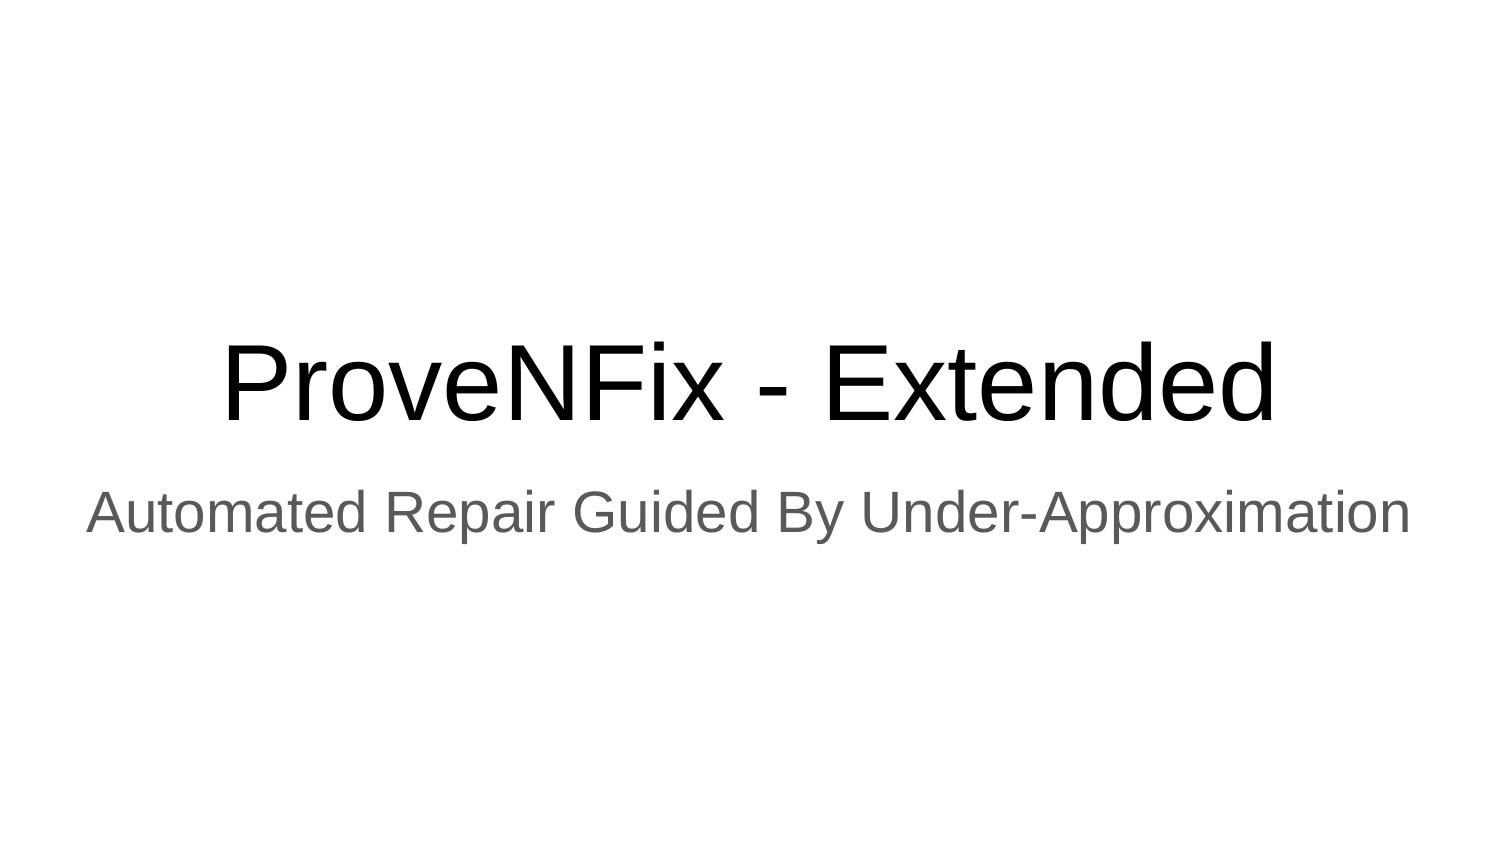

# ProveNFix - Extended
Automated Repair Guided By Under-Approximation